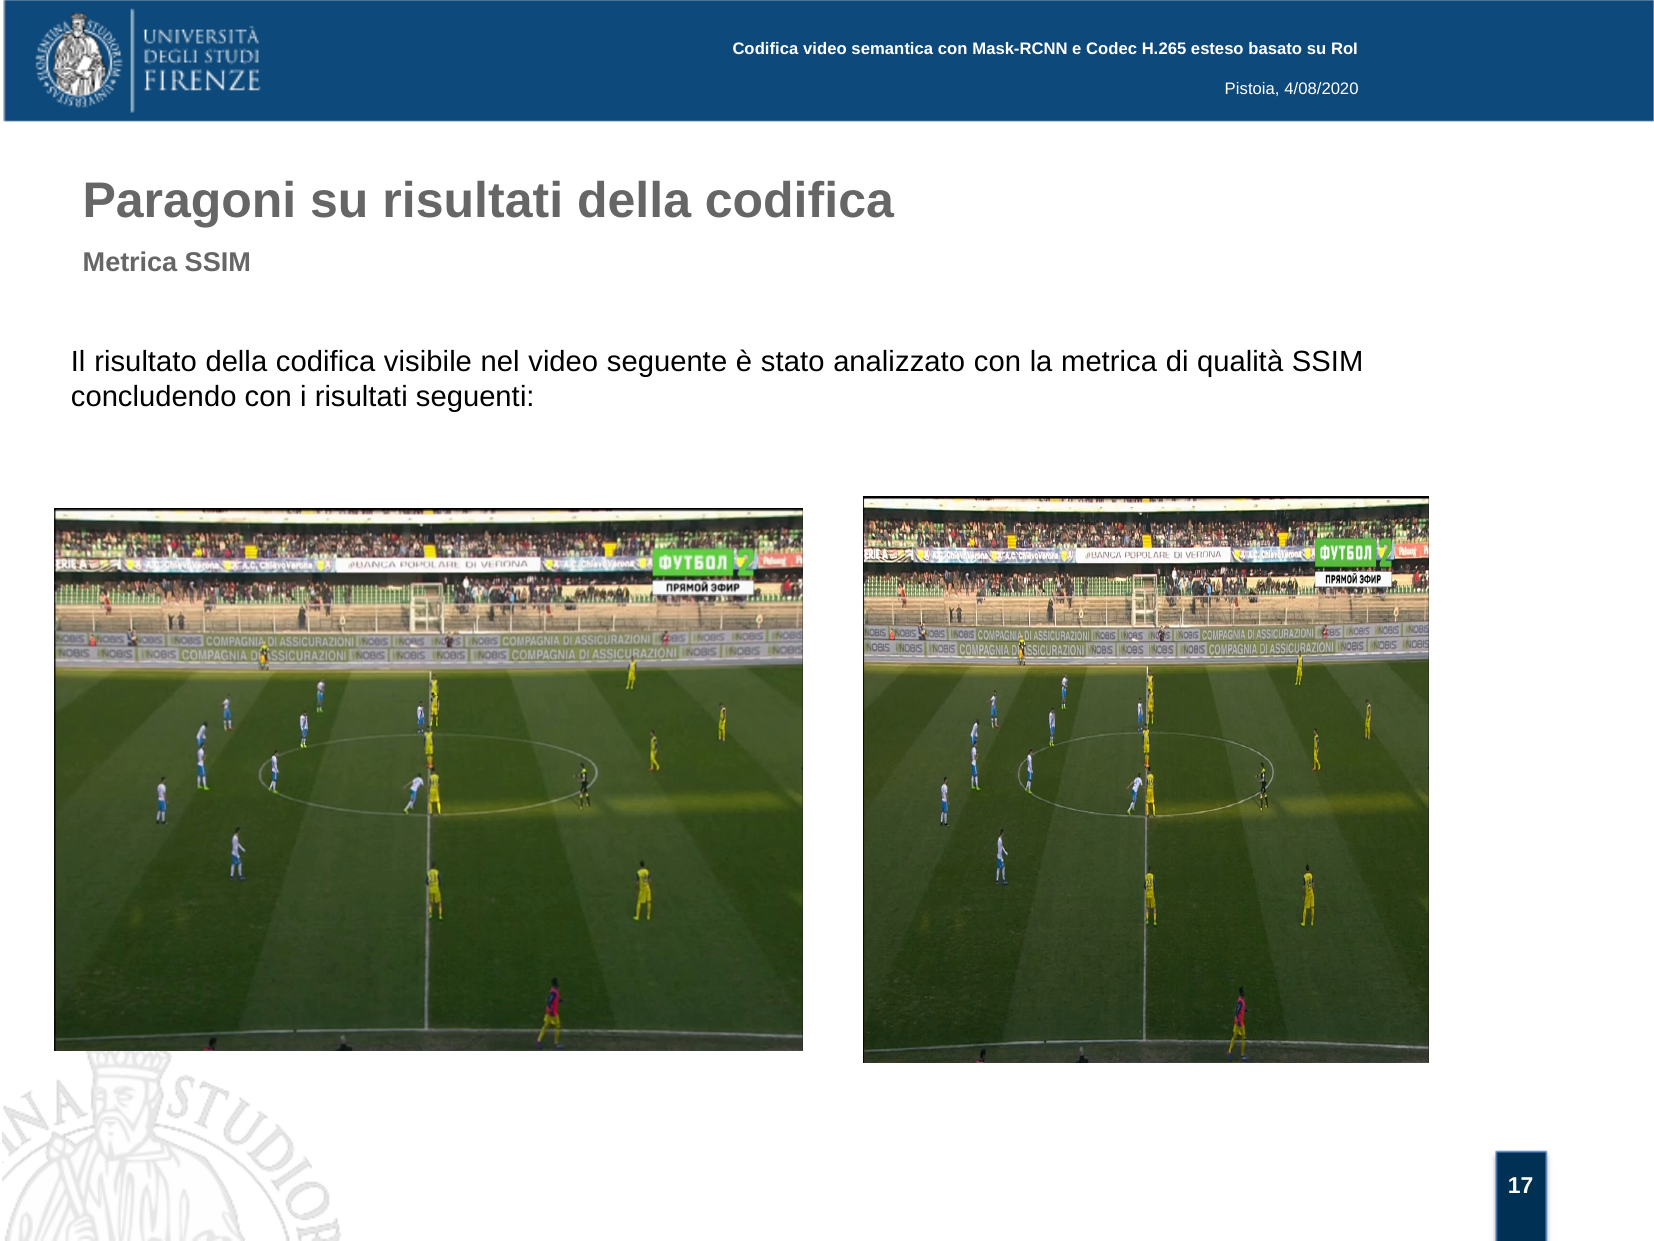

Codifica video semantica con Mask-RCNN e Codec H.265 esteso basato su RoI
Pistoia, 4/08/2020
Paragoni su risultati della codifica
Metrica SSIM
Il risultato della codifica visibile nel video seguente è stato analizzato con la metrica di qualità SSIM concludendo con i risultati seguenti:
17